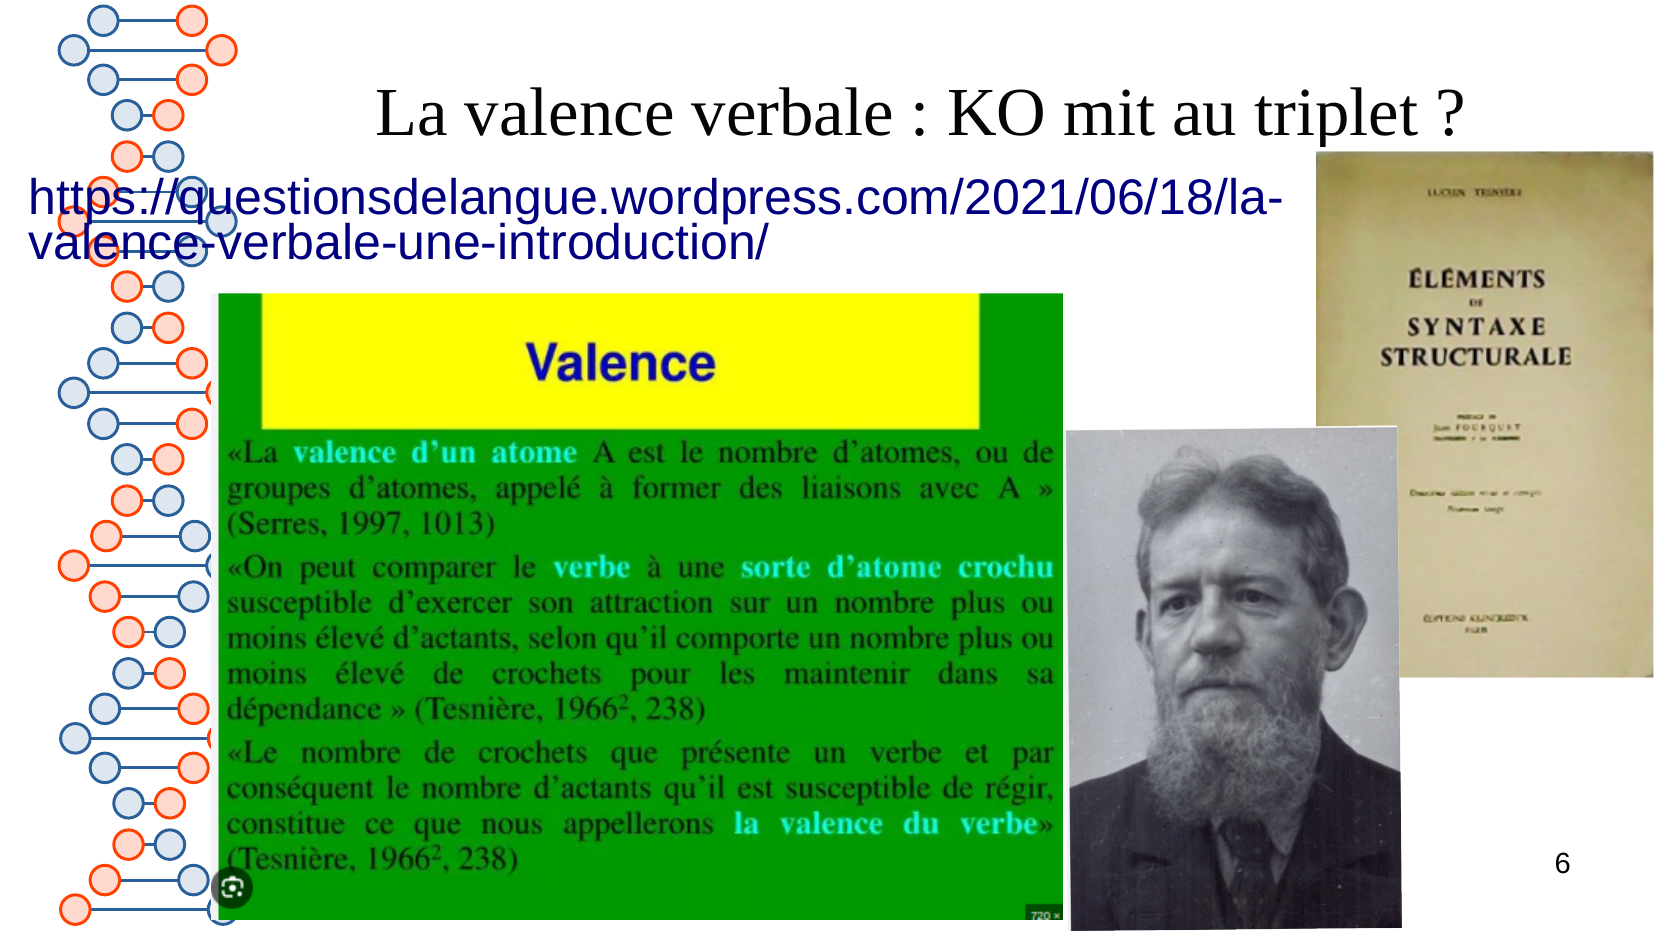

# La valence verbale : KO mit au triplet ?
https://questionsdelangue.wordpress.com/2021/06/18/la-valence-verbale-une-introduction/
6